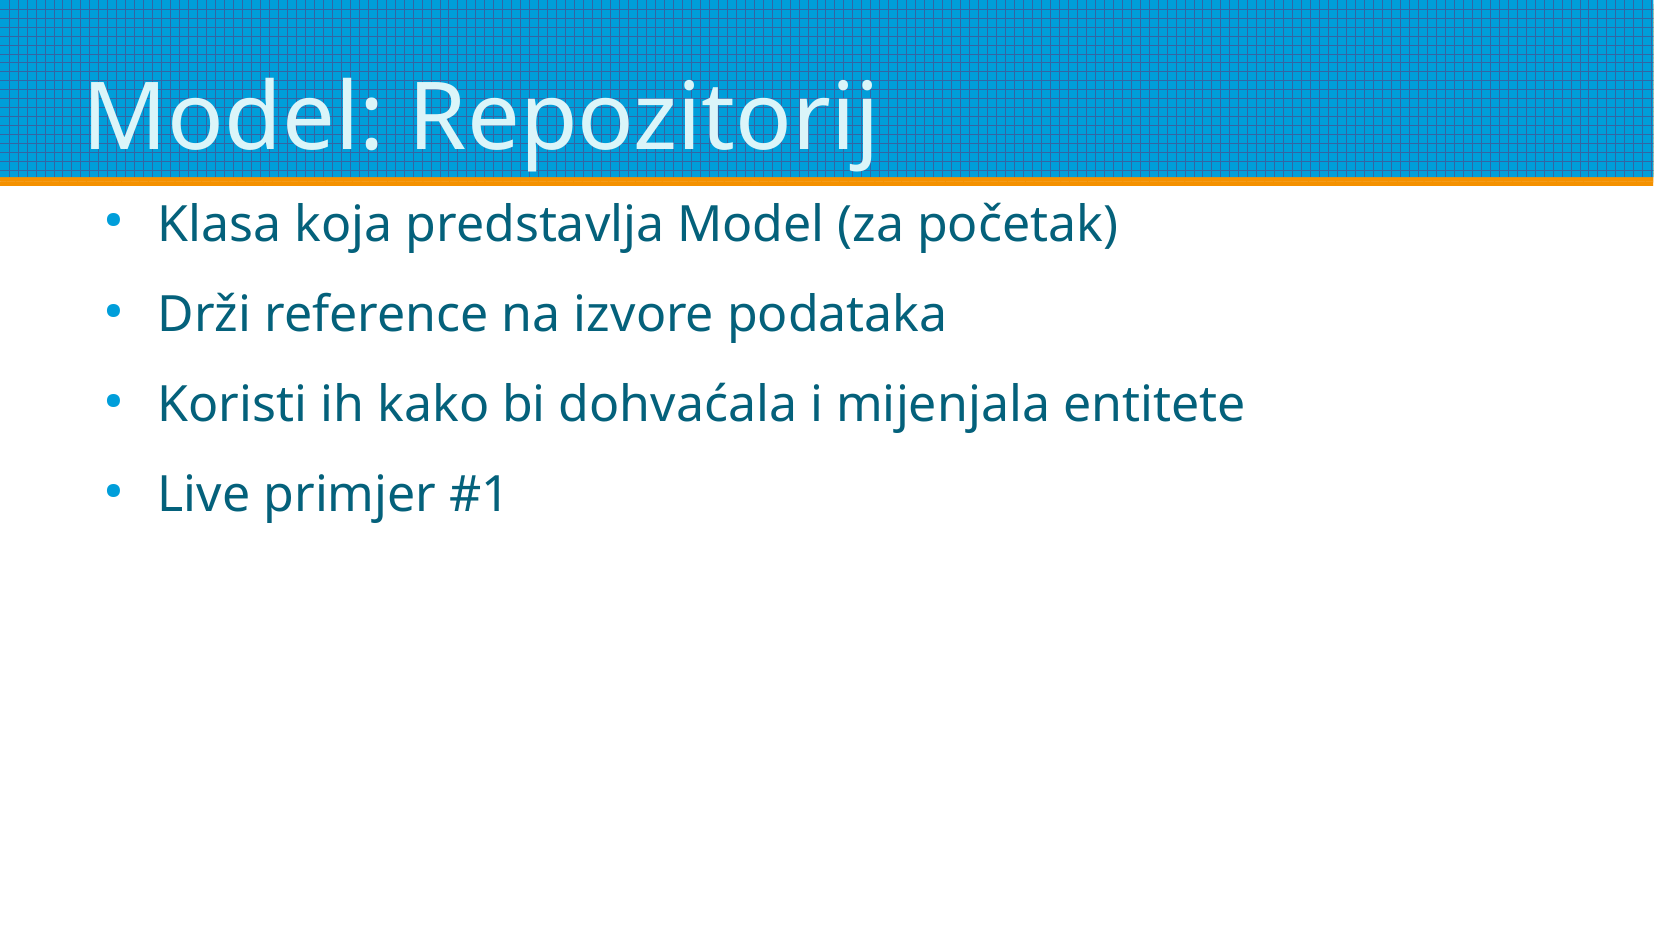

# Model: Repozitorij
Klasa koja predstavlja Model (za početak)
Drži reference na izvore podataka
Koristi ih kako bi dohvaćala i mijenjala entitete
Live primjer #1